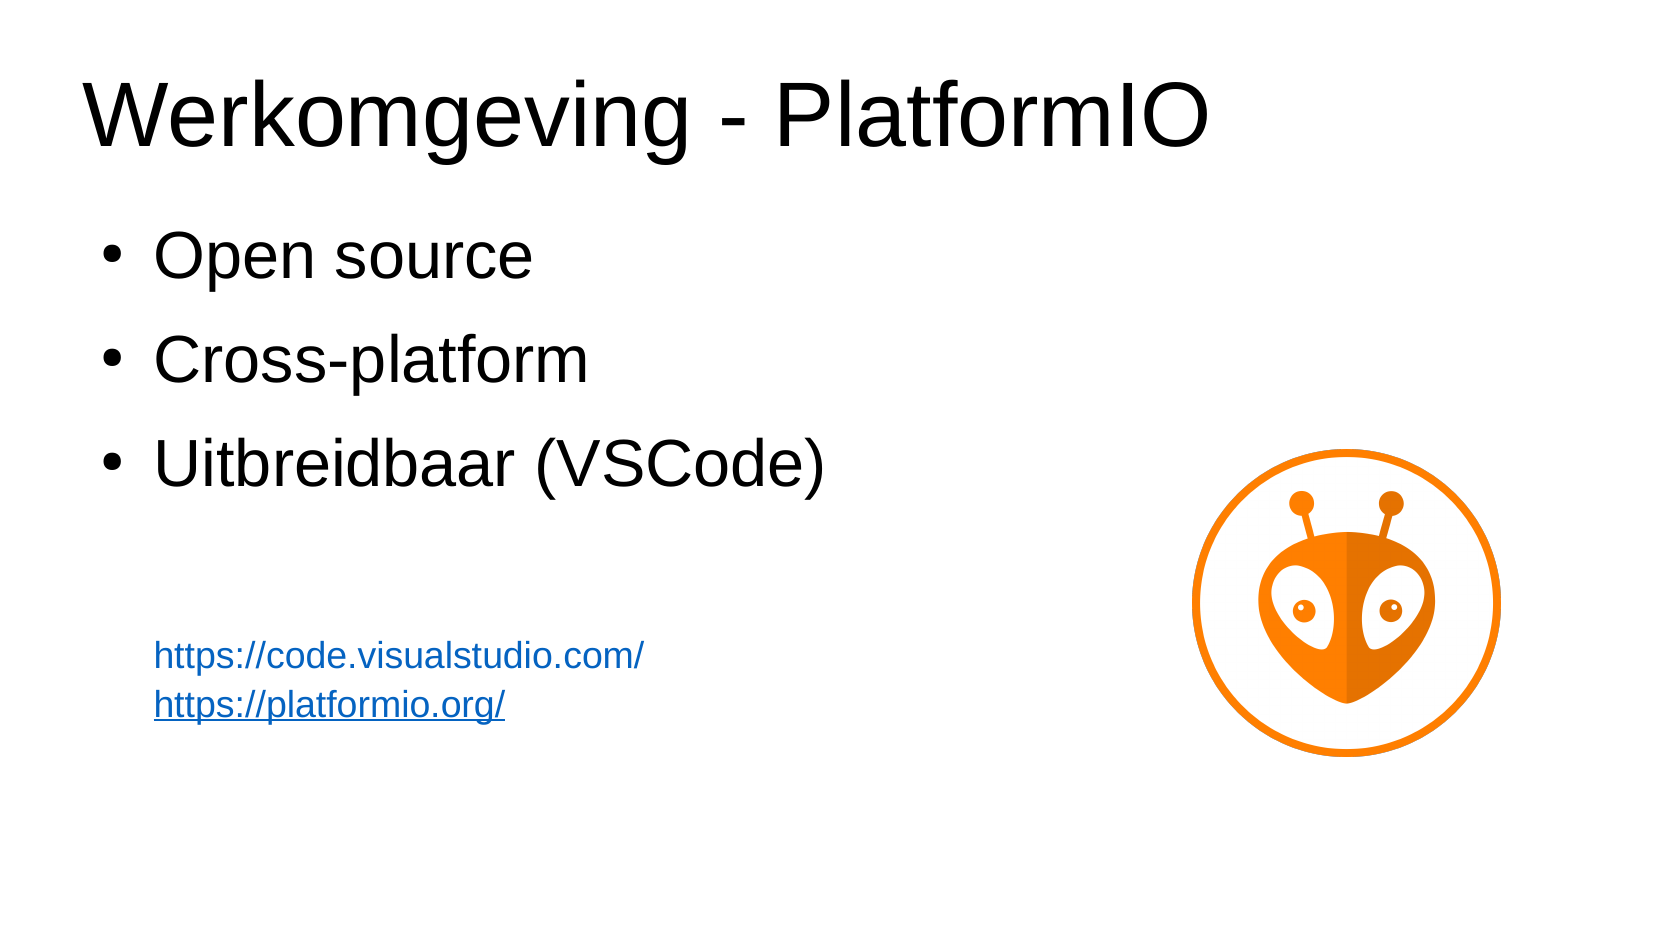

# Werkomgeving - PlatformIO
Open source
Cross-platform
Uitbreidbaar (VSCode)
https://code.visualstudio.com/
https://platformio.org/